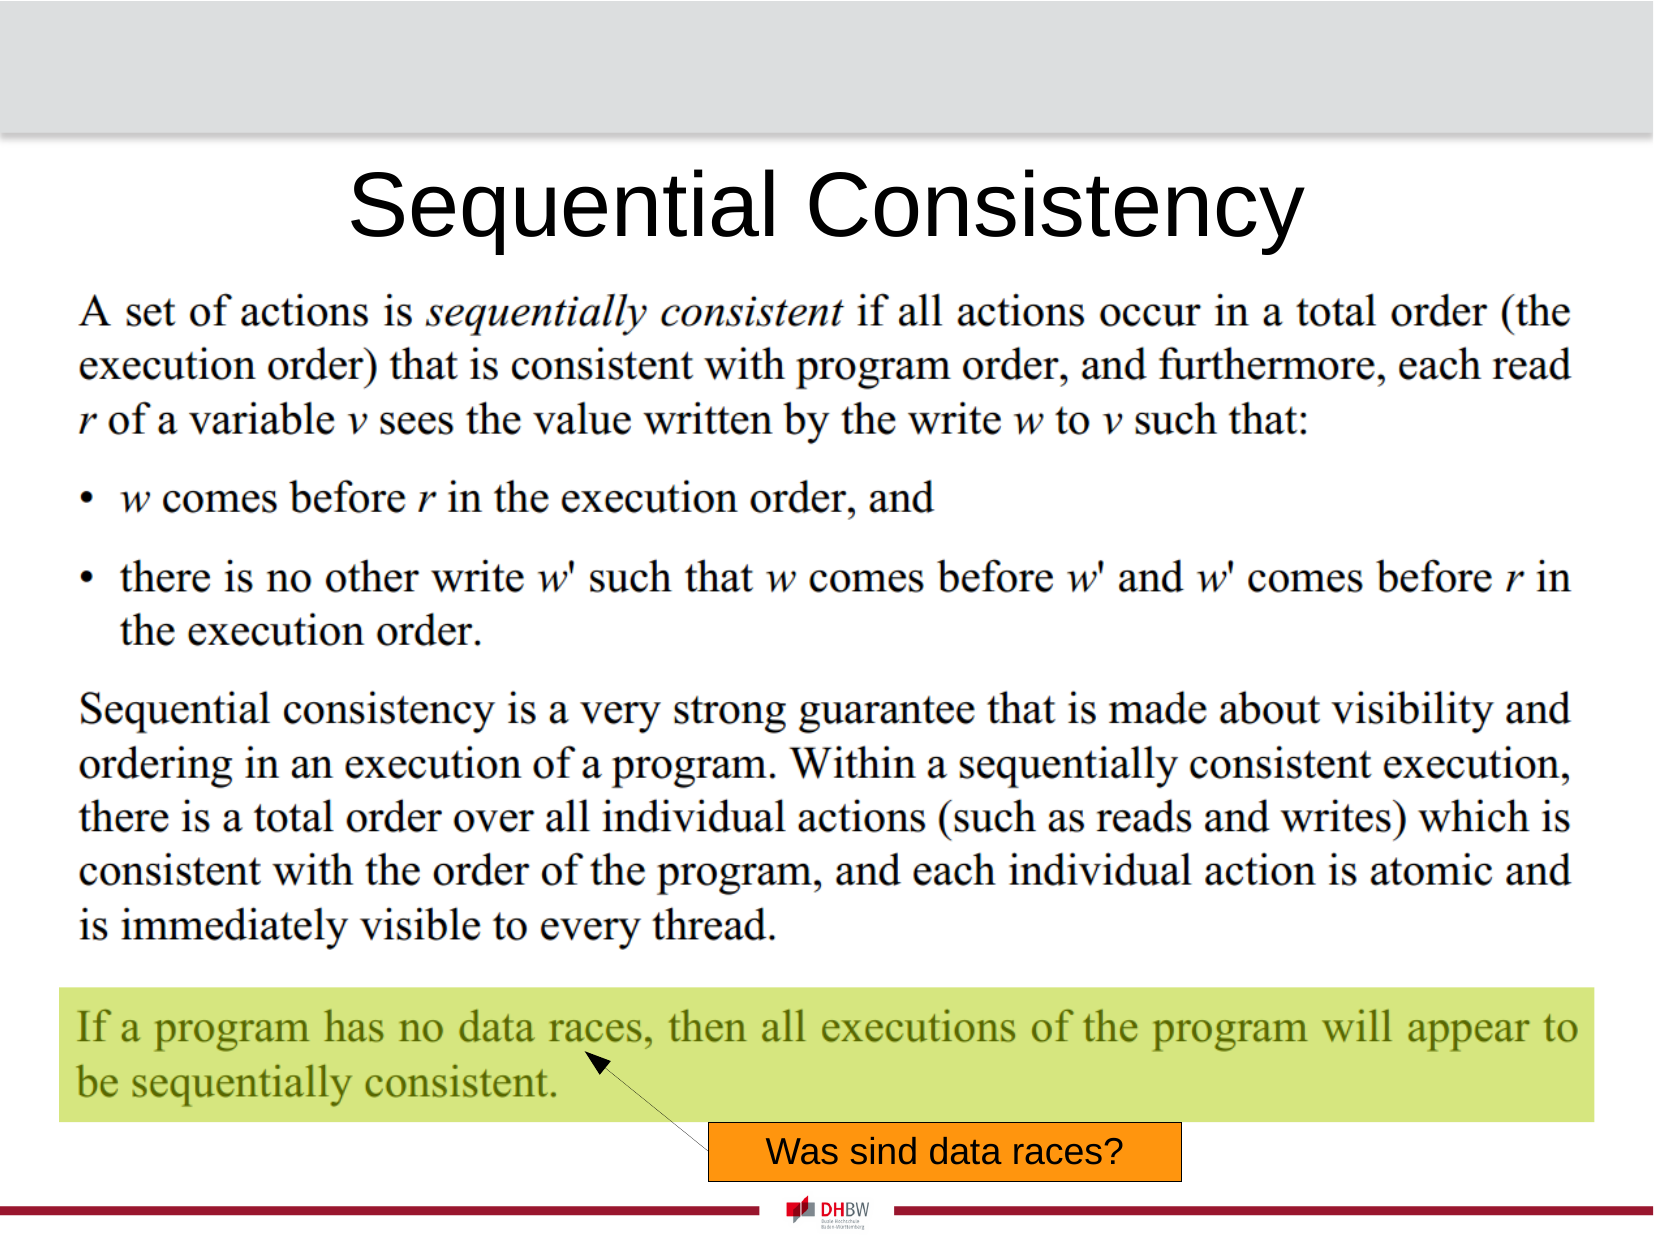

# Sequential Consistency
Was sind data races?